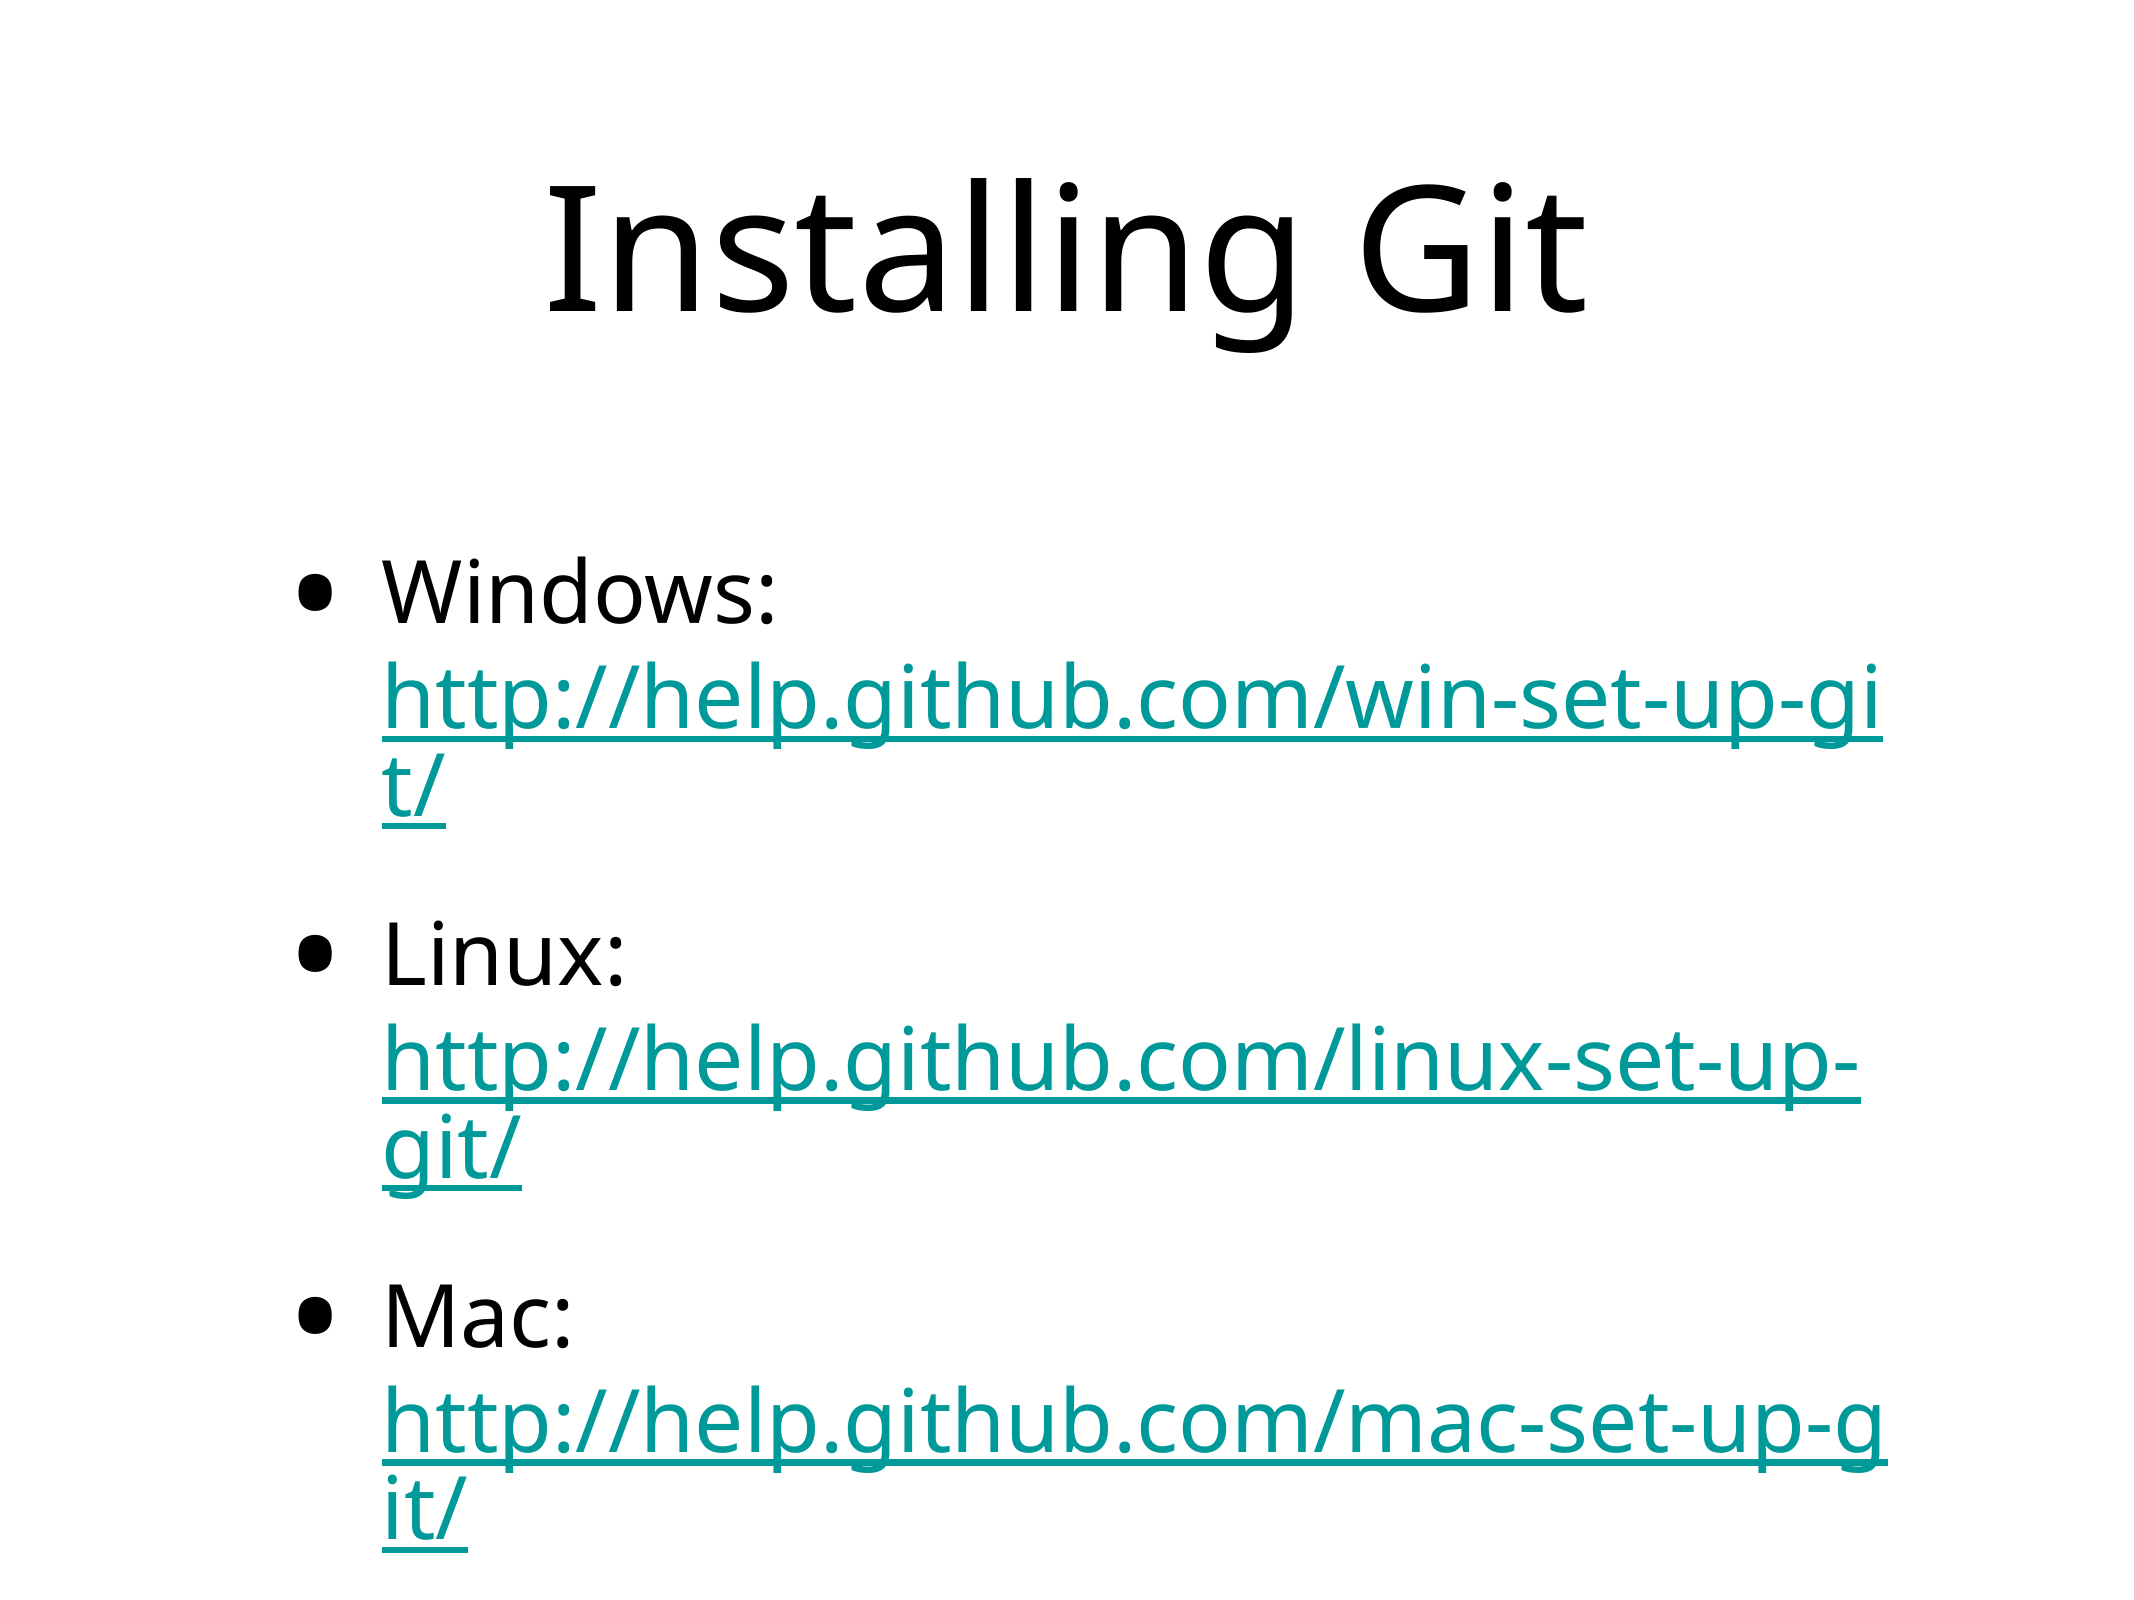

# Installing Git
Windows: http://help.github.com/win-set-up-git/
Linux: http://help.github.com/linux-set-up-git/
Mac: http://help.github.com/mac-set-up-git/